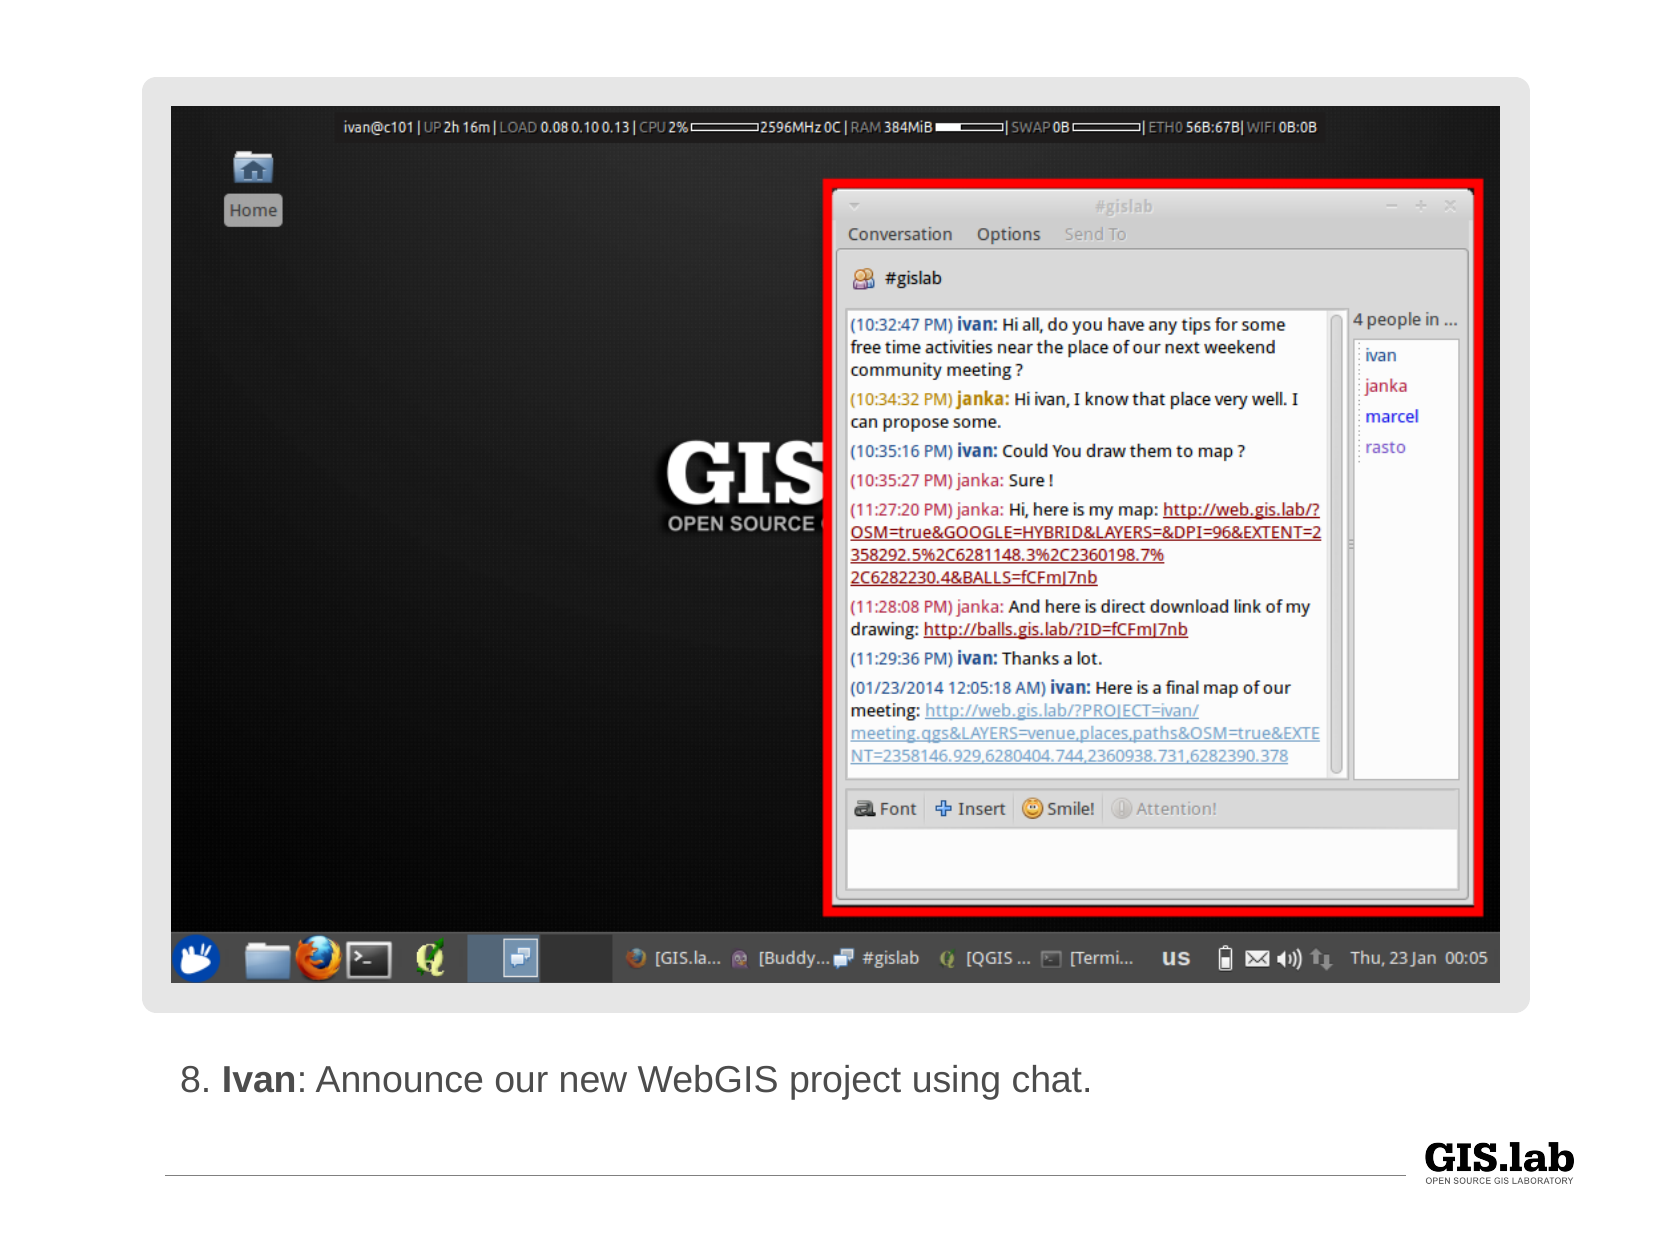

8. Ivan: Announce our new WebGIS project using chat.